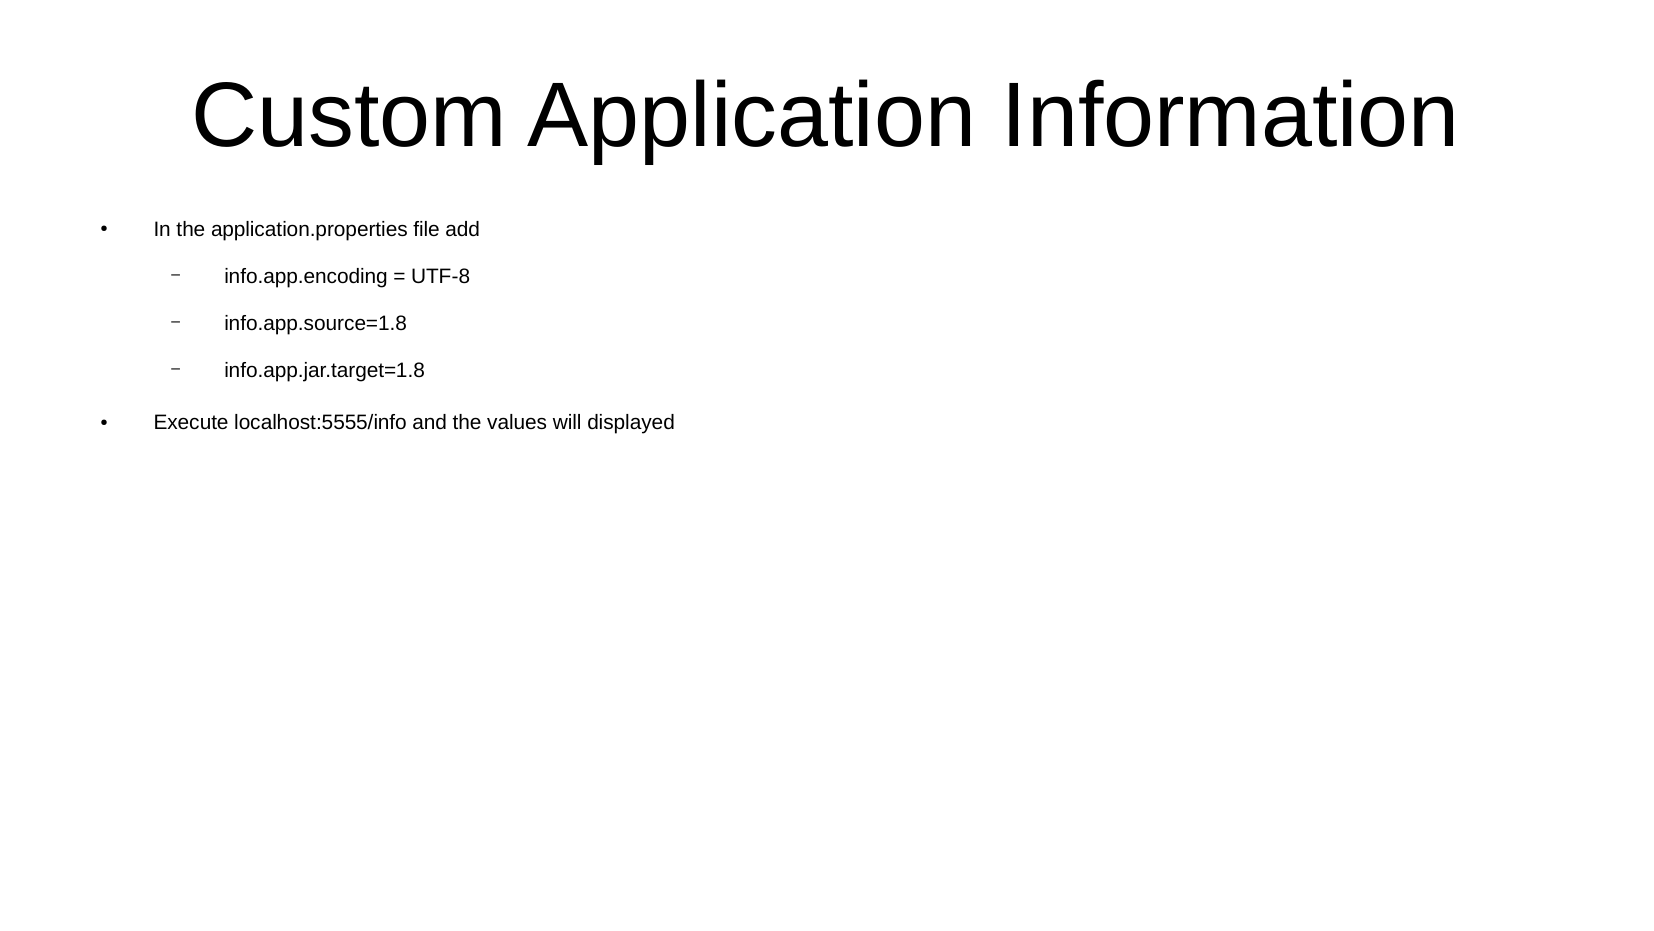

# Custom Application Information
In the application.properties file add
info.app.encoding = UTF-8
info.app.source=1.8
info.app.jar.target=1.8
Execute localhost:5555/info and the values will displayed